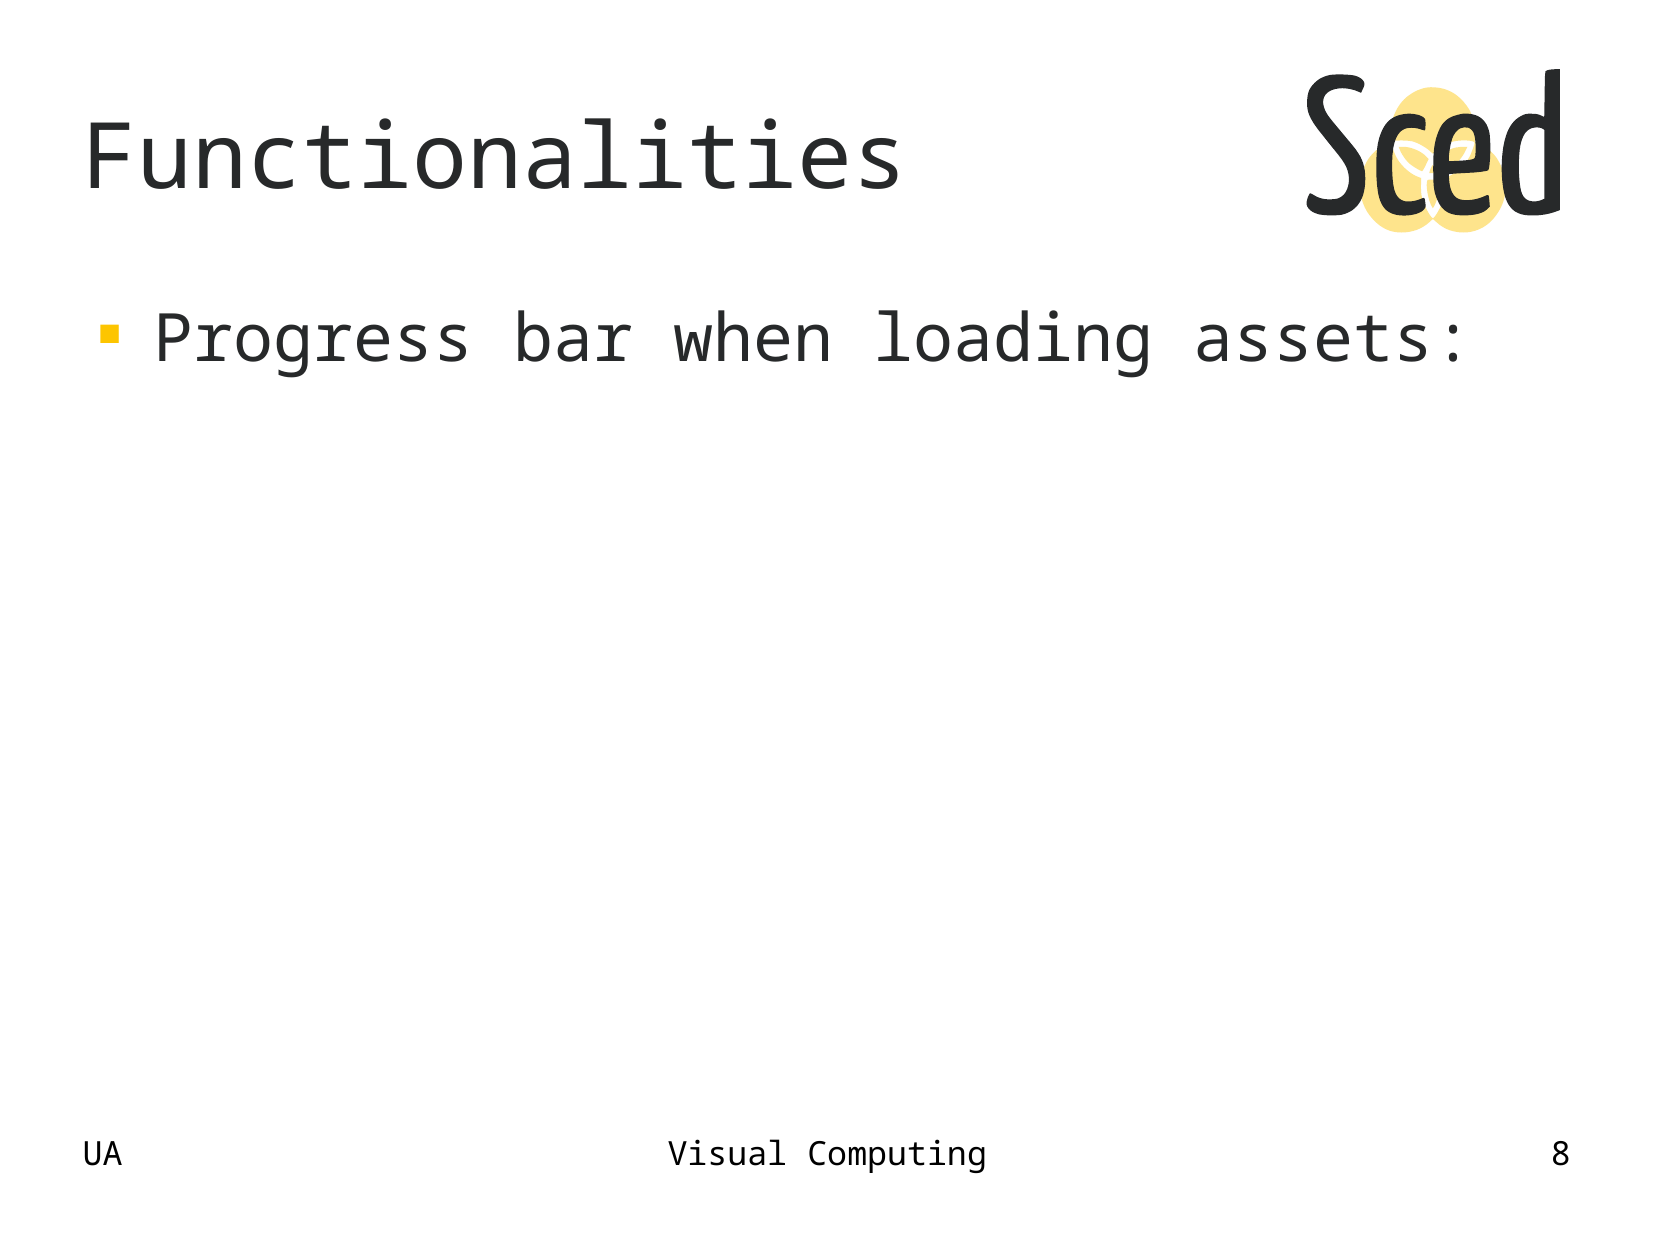

# Functionalities
Progress bar when loading assets:
UA
Visual Computing
8